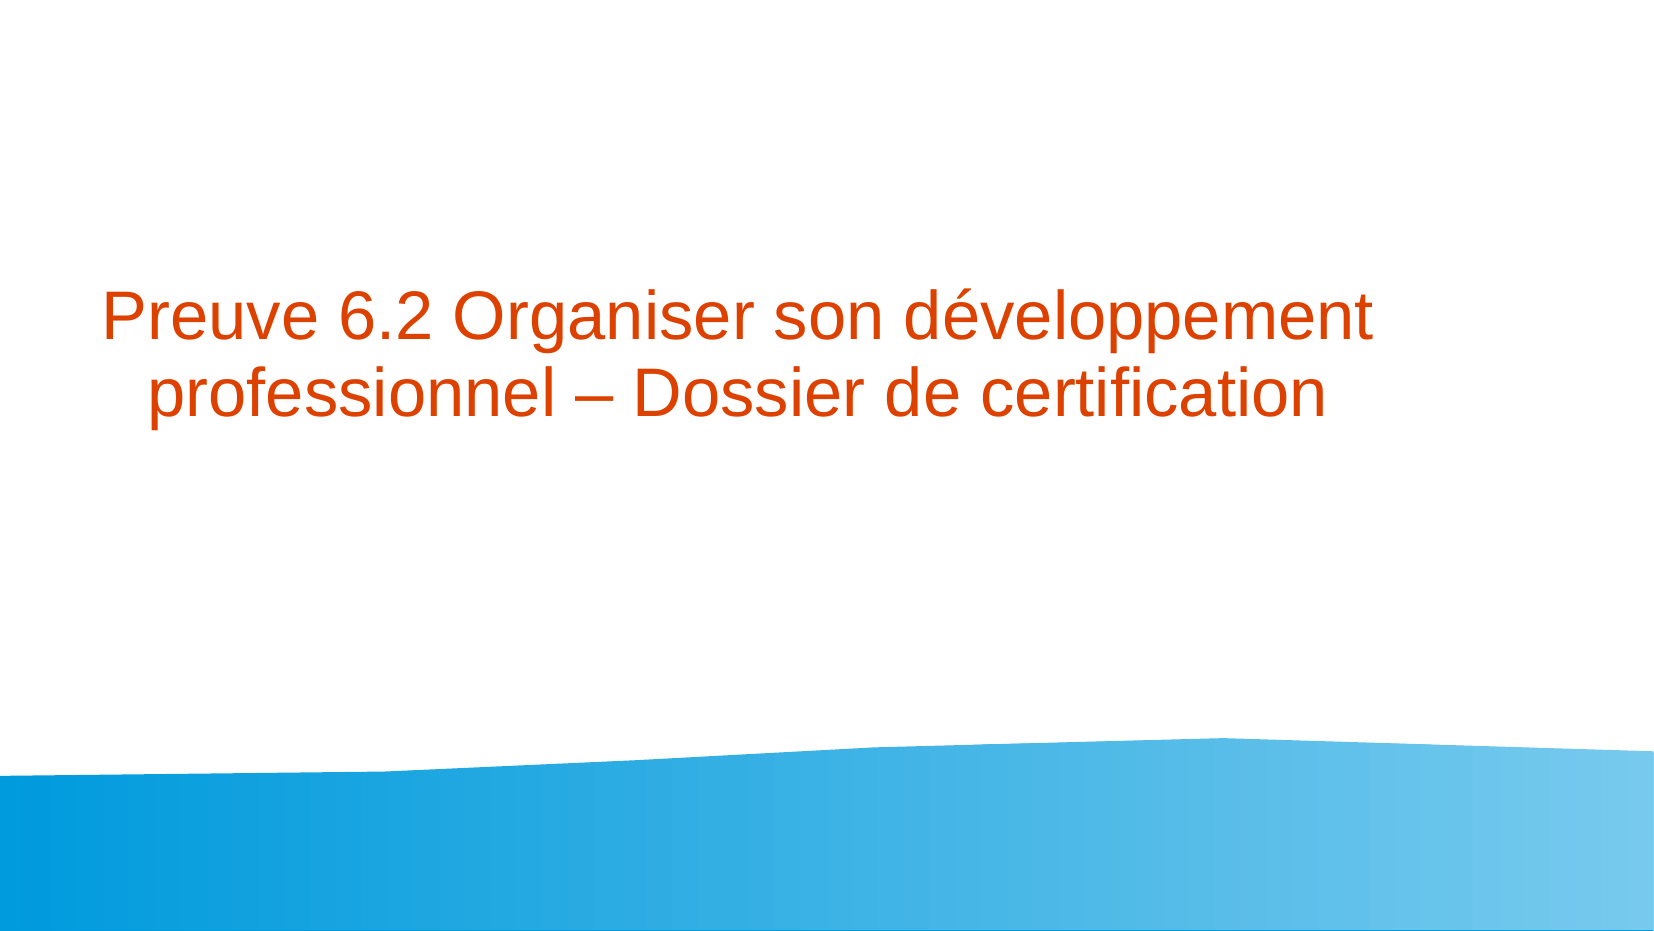

# Preuve 6.2 Organiser son développement professionnel – Dossier de certification